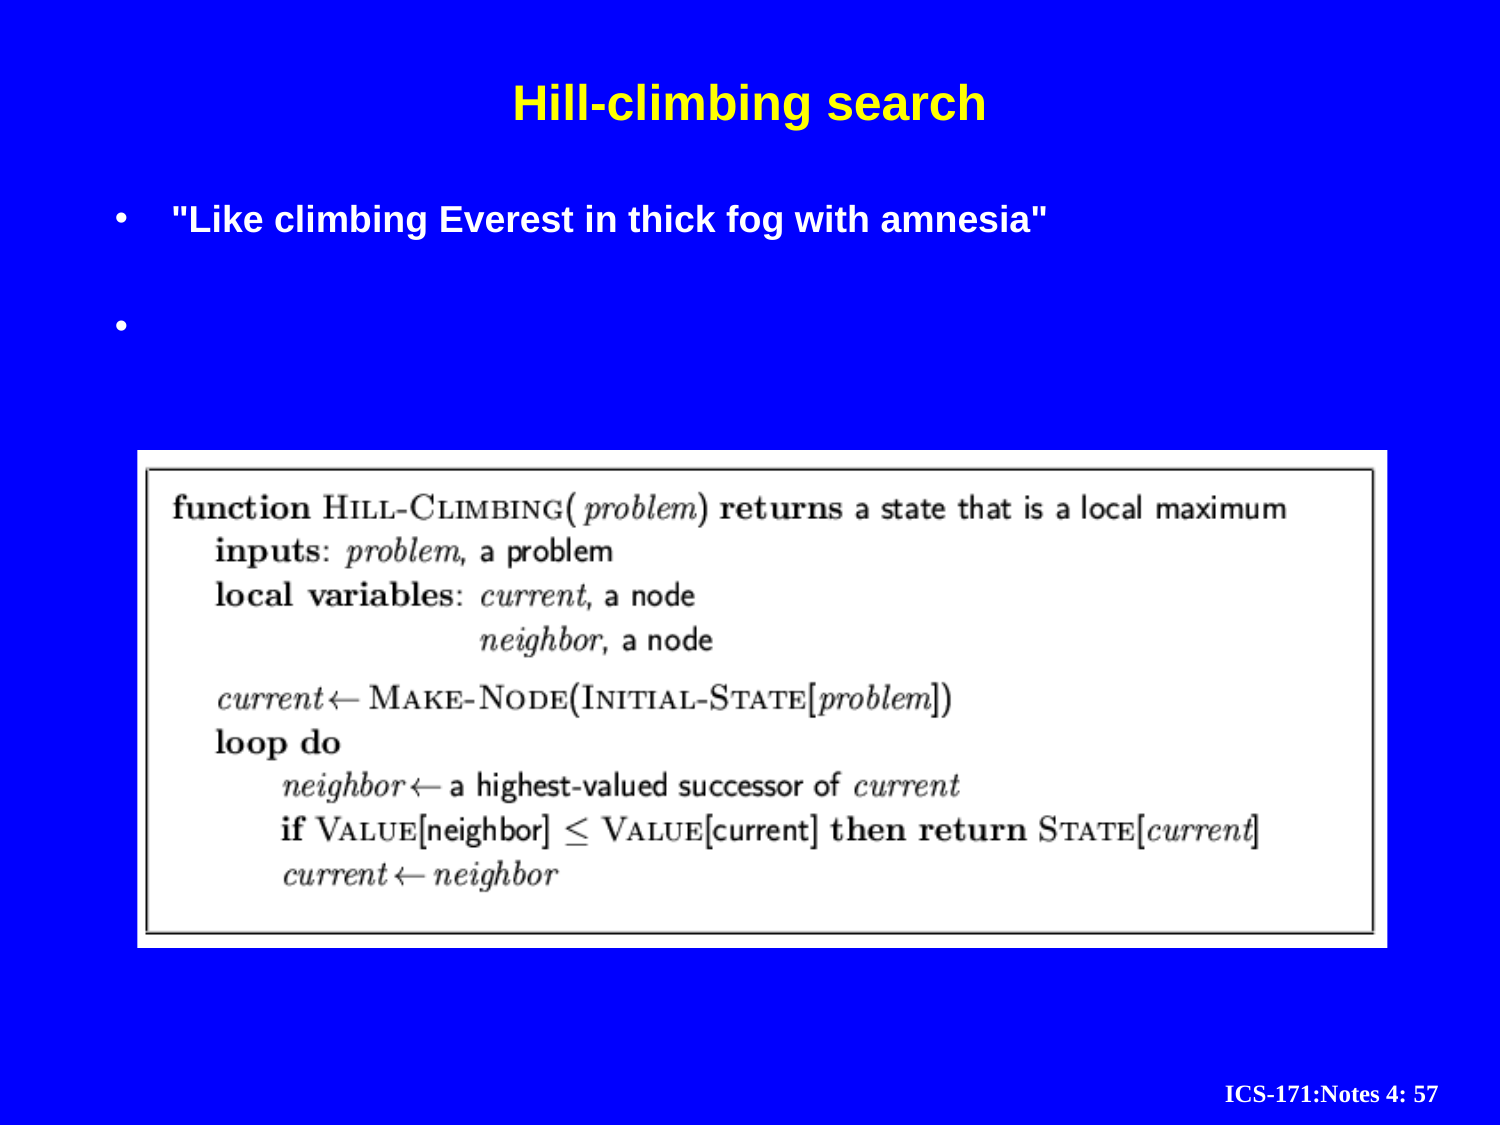

# Hill-climbing search
"Like climbing Everest in thick fog with amnesia"